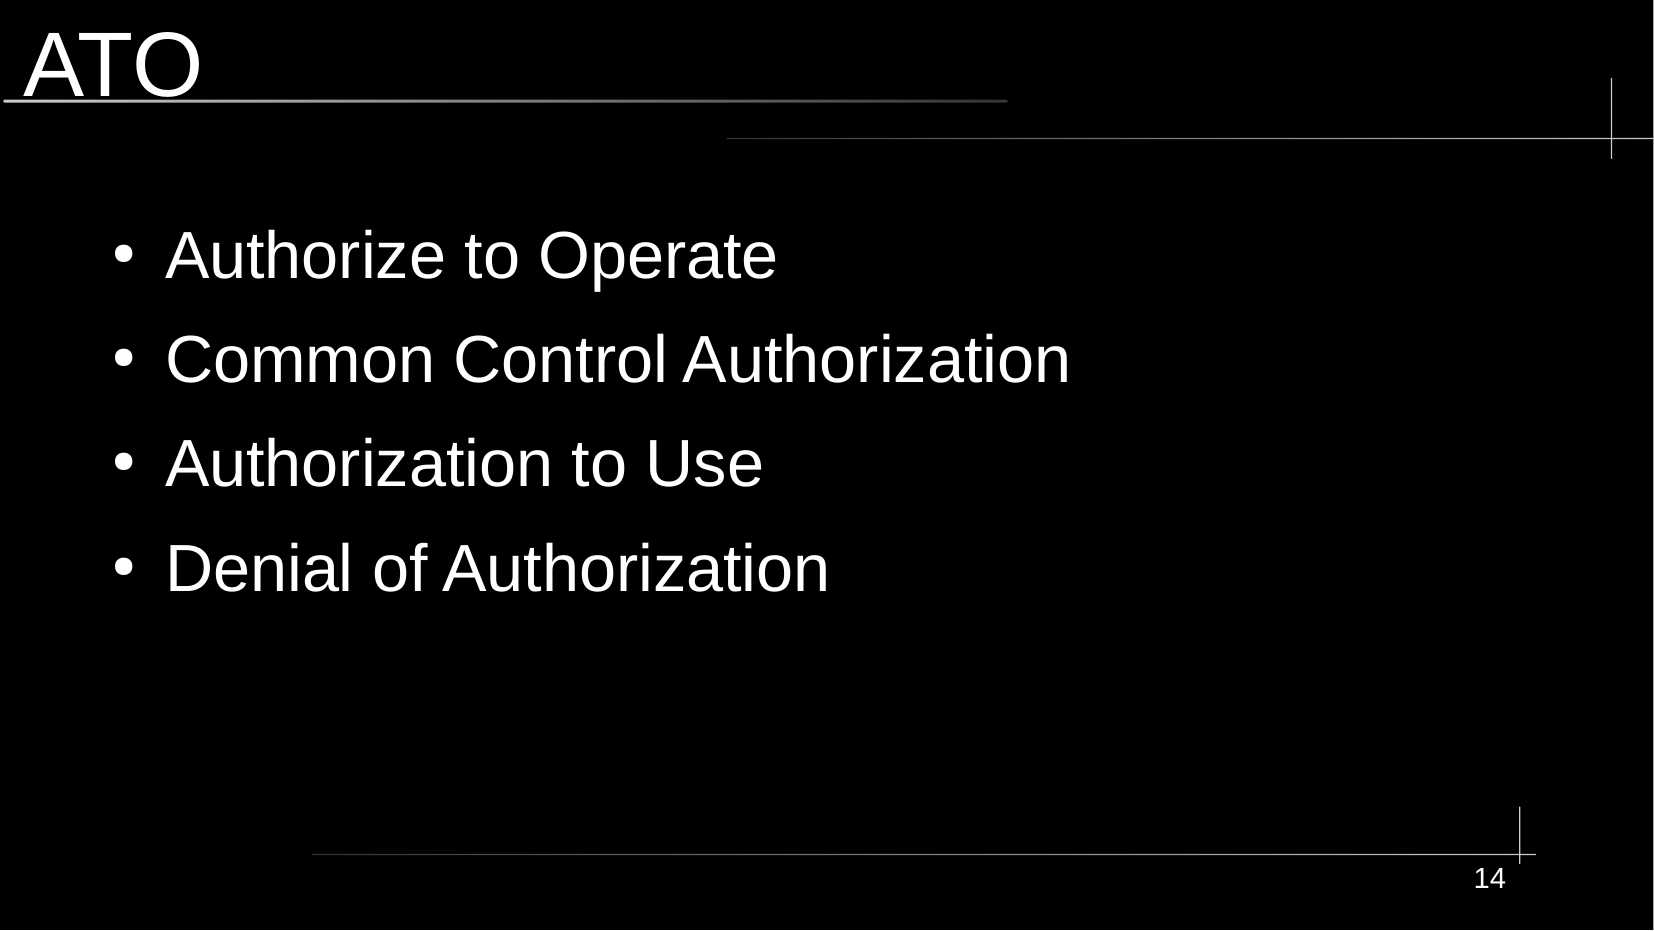

# ATO
Authorize to Operate
Common Control Authorization
Authorization to Use
Denial of Authorization
14